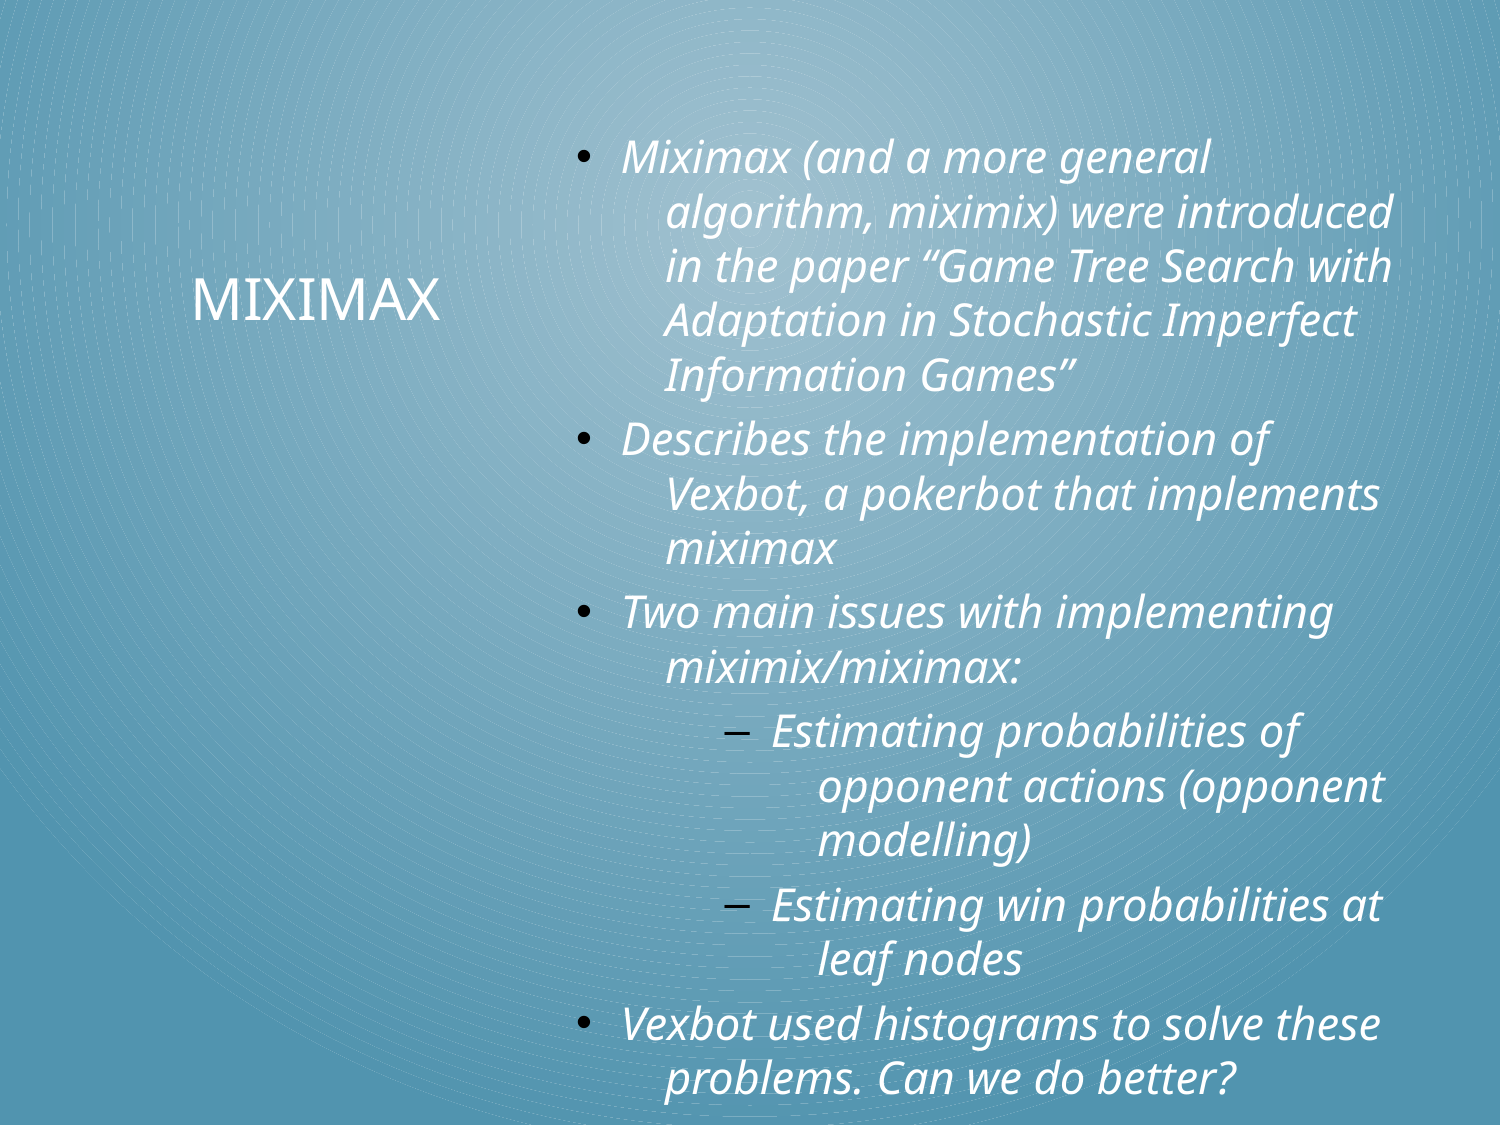

# Miximax (and a more general algorithm, miximix) were introduced in the paper “Game Tree Search with Adaptation in Stochastic Imperfect Information Games”
Describes the implementation of Vexbot, a pokerbot that implements miximax
Two main issues with implementing miximix/miximax:
Estimating probabilities of opponent actions (opponent modelling)
Estimating win probabilities at leaf nodes
Vexbot used histograms to solve these problems. Can we do better?
MIXIMAX